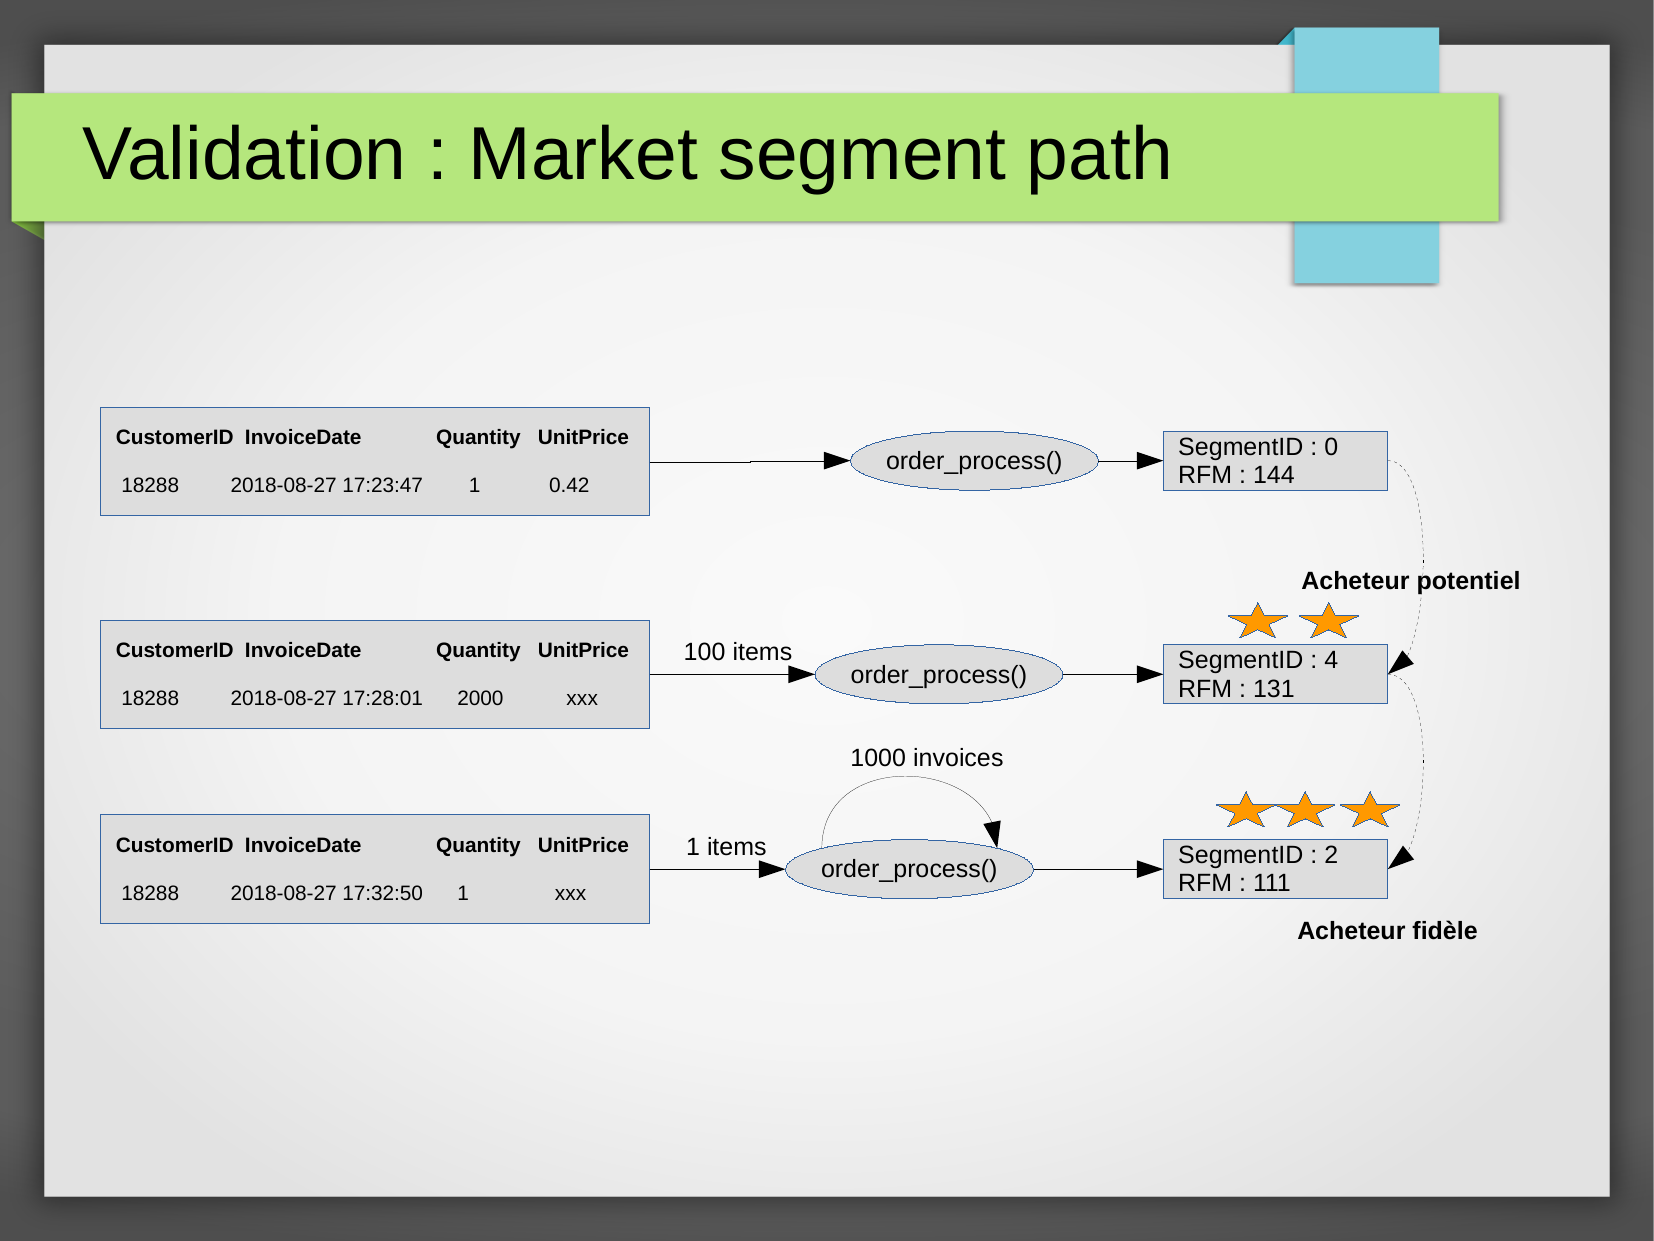

# Validation : Market segment path
CustomerID InvoiceDate Quantity UnitPrice
 18288 2018-08-27 17:23:47 1 0.42
order_process()
SegmentID : 0
RFM : 144
Acheteur potentiel
CustomerID InvoiceDate Quantity UnitPrice
 18288 2018-08-27 17:28:01 2000 xxx
100 items
order_process()
SegmentID : 4
RFM : 131
1000 invoices
CustomerID InvoiceDate Quantity UnitPrice
 18288 2018-08-27 17:32:50 1 xxx
1 items
order_process()
SegmentID : 2
RFM : 111
Acheteur fidèle